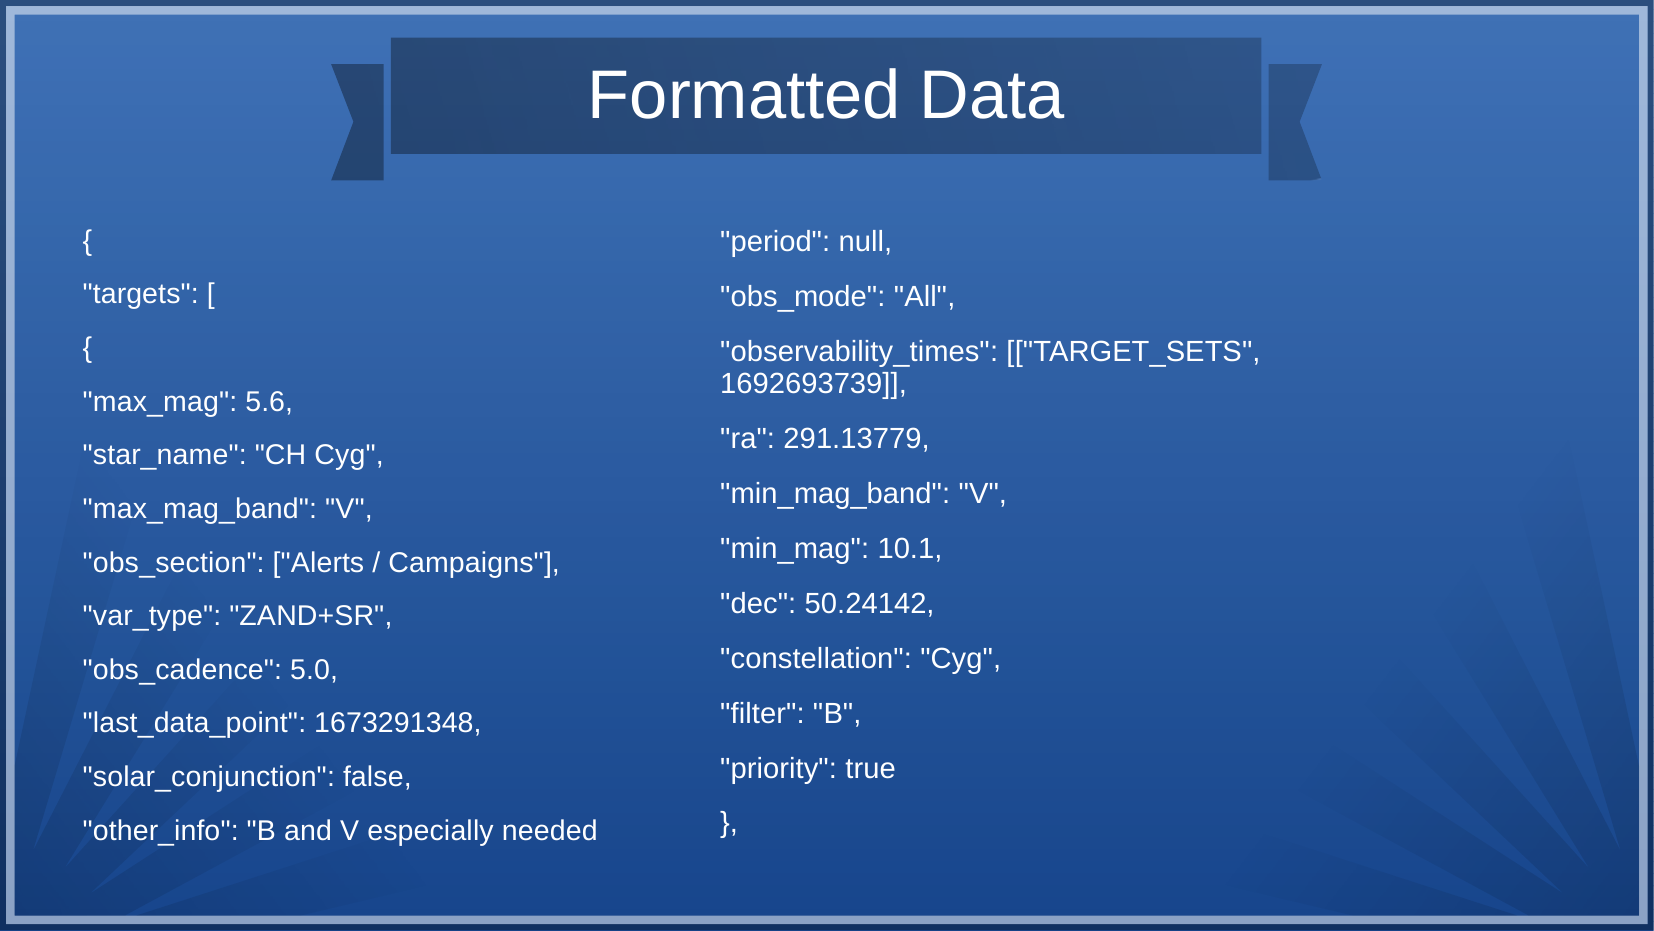

# Formatted Data
{
"targets": [
{
"max_mag": 5.6,
"star_name": "CH Cyg",
"max_mag_band": "V",
"obs_section": ["Alerts / Campaigns"],
"var_type": "ZAND+SR",
"obs_cadence": 5.0,
"last_data_point": 1673291348,
"solar_conjunction": false,
"other_info": "B and V especially needed
"period": null,
"obs_mode": "All",
"observability_times": [["TARGET_SETS", 1692693739]],
"ra": 291.13779,
"min_mag_band": "V",
"min_mag": 10.1,
"dec": 50.24142,
"constellation": "Cyg",
"filter": "B",
"priority": true
},